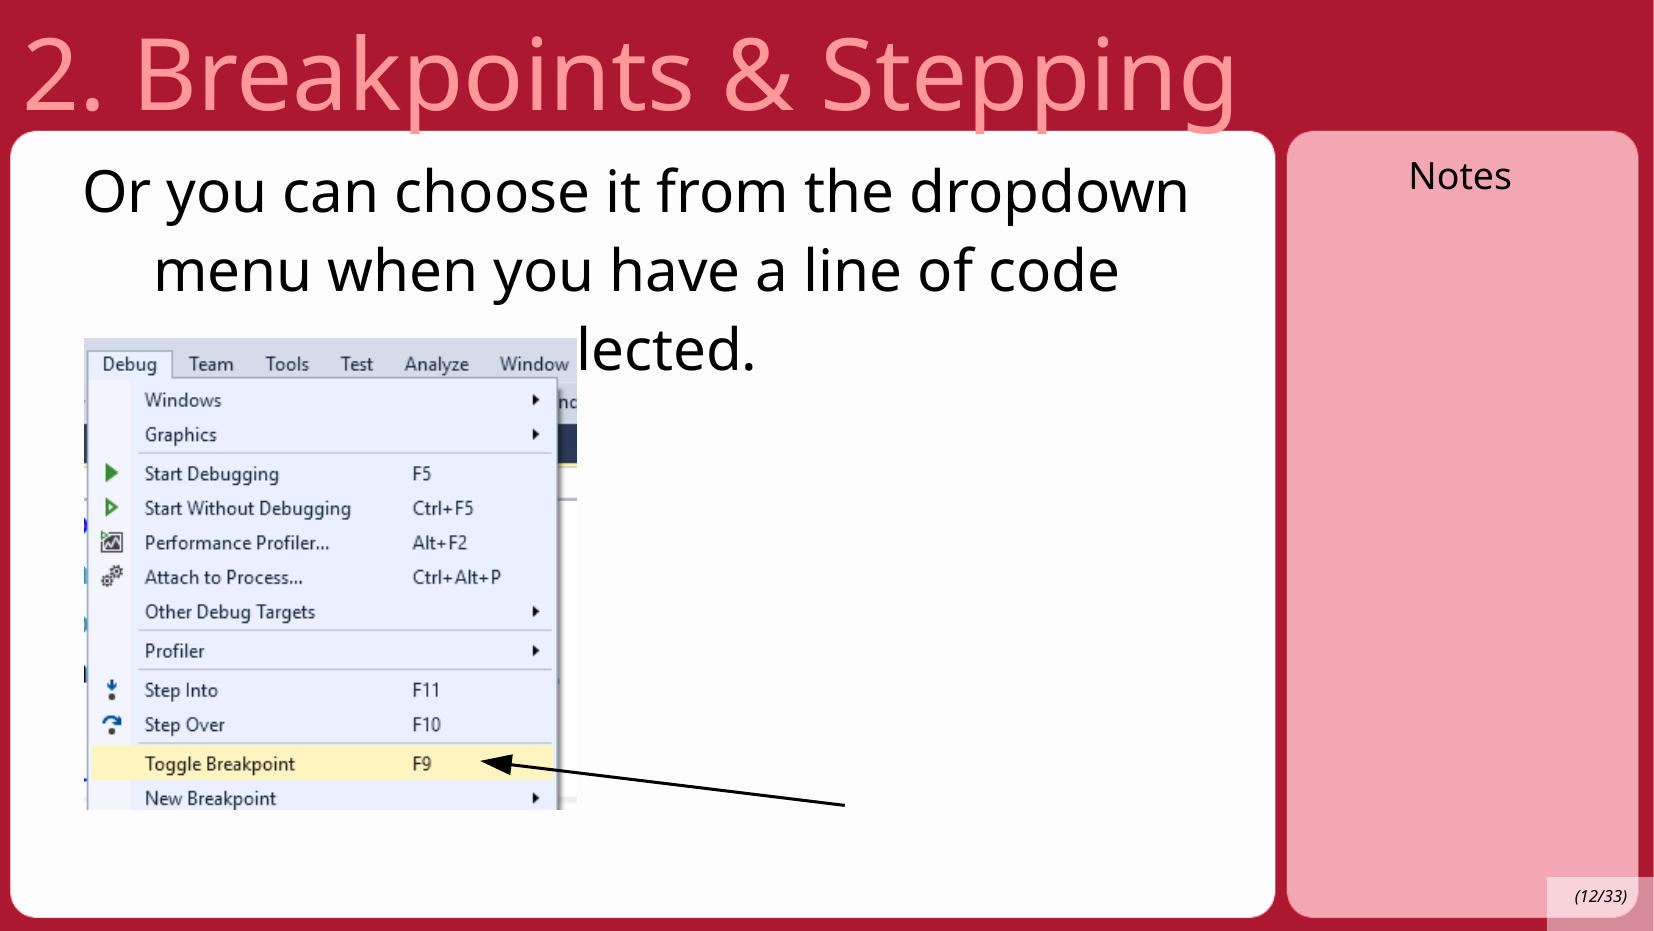

# 2. Breakpoints & Stepping
Notes
Or you can choose it from the dropdown menu when you have a line of code selected.